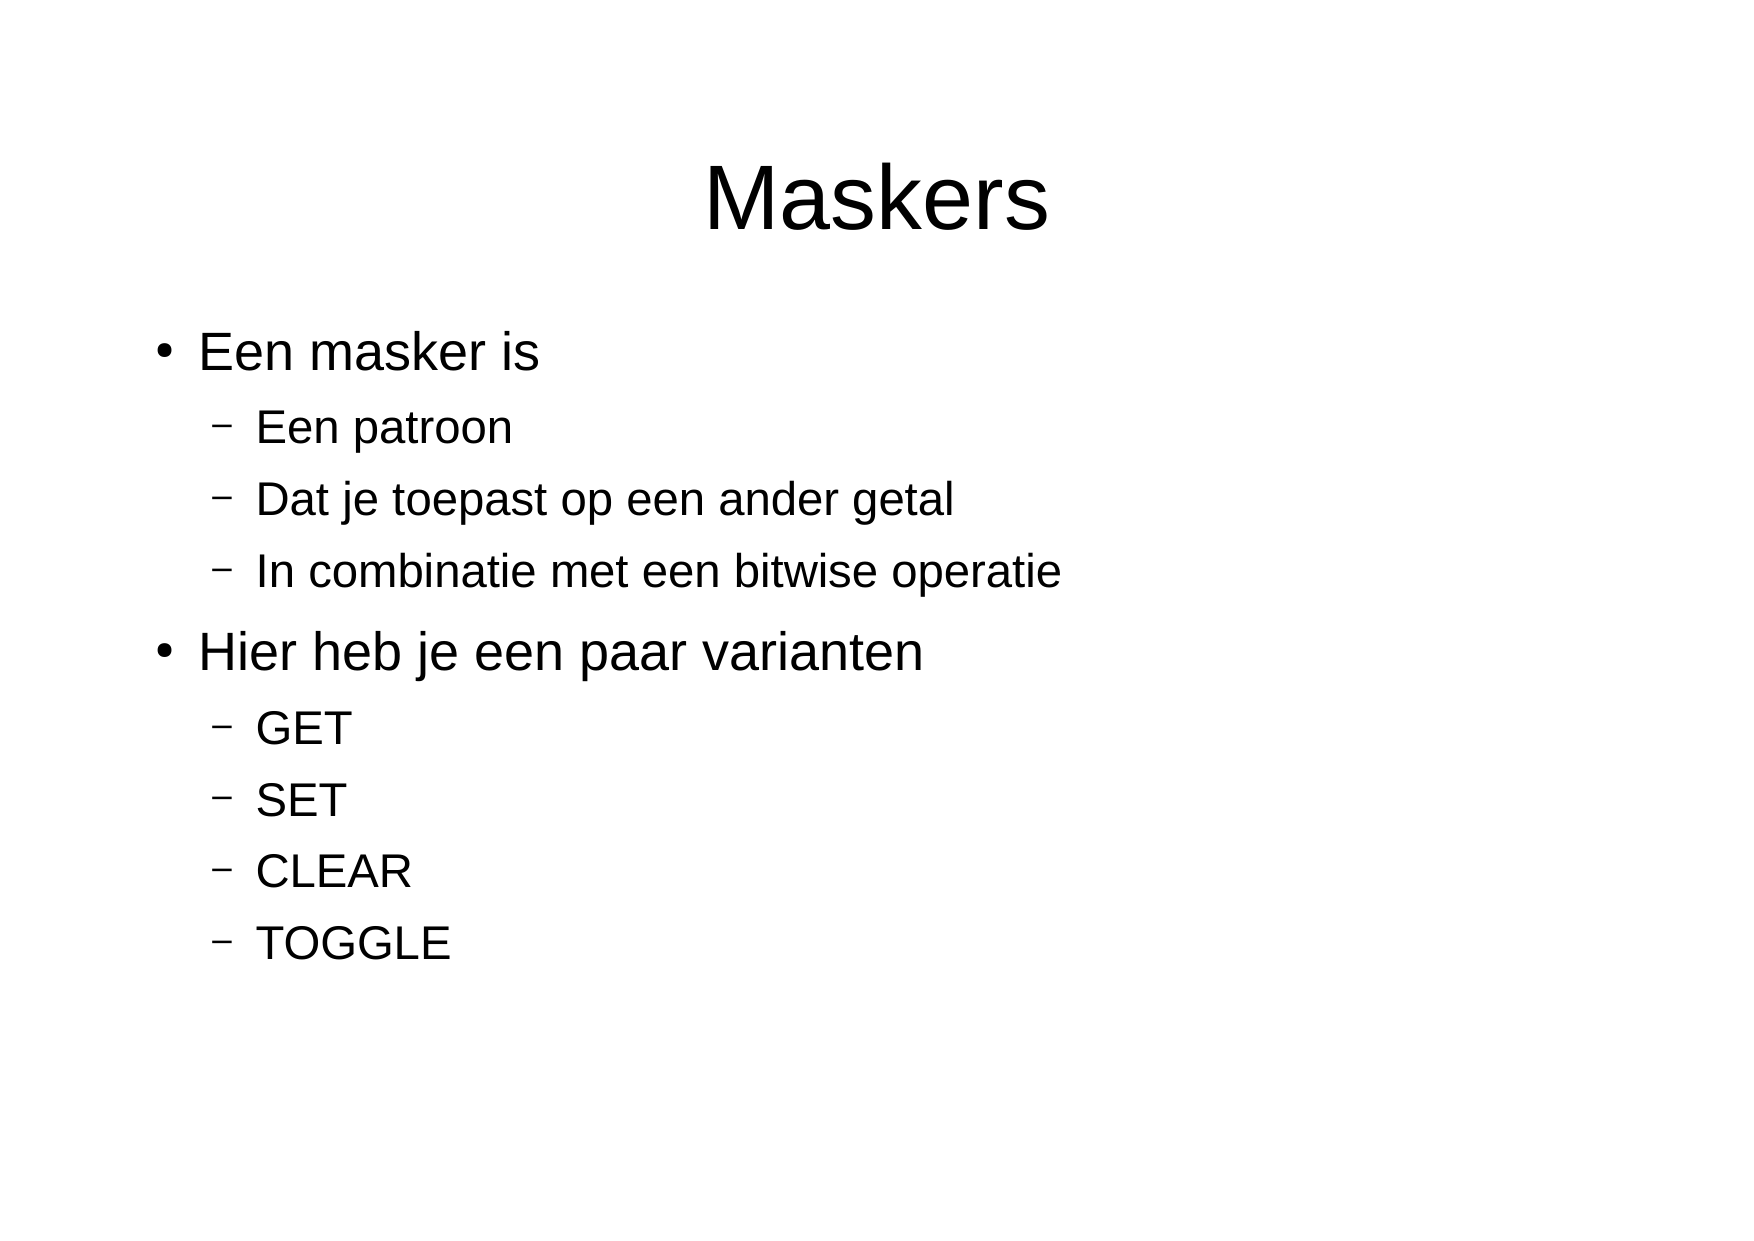

# Maskers
Een masker is
Een patroon
Dat je toepast op een ander getal
In combinatie met een bitwise operatie
Hier heb je een paar varianten
GET
SET
CLEAR
TOGGLE